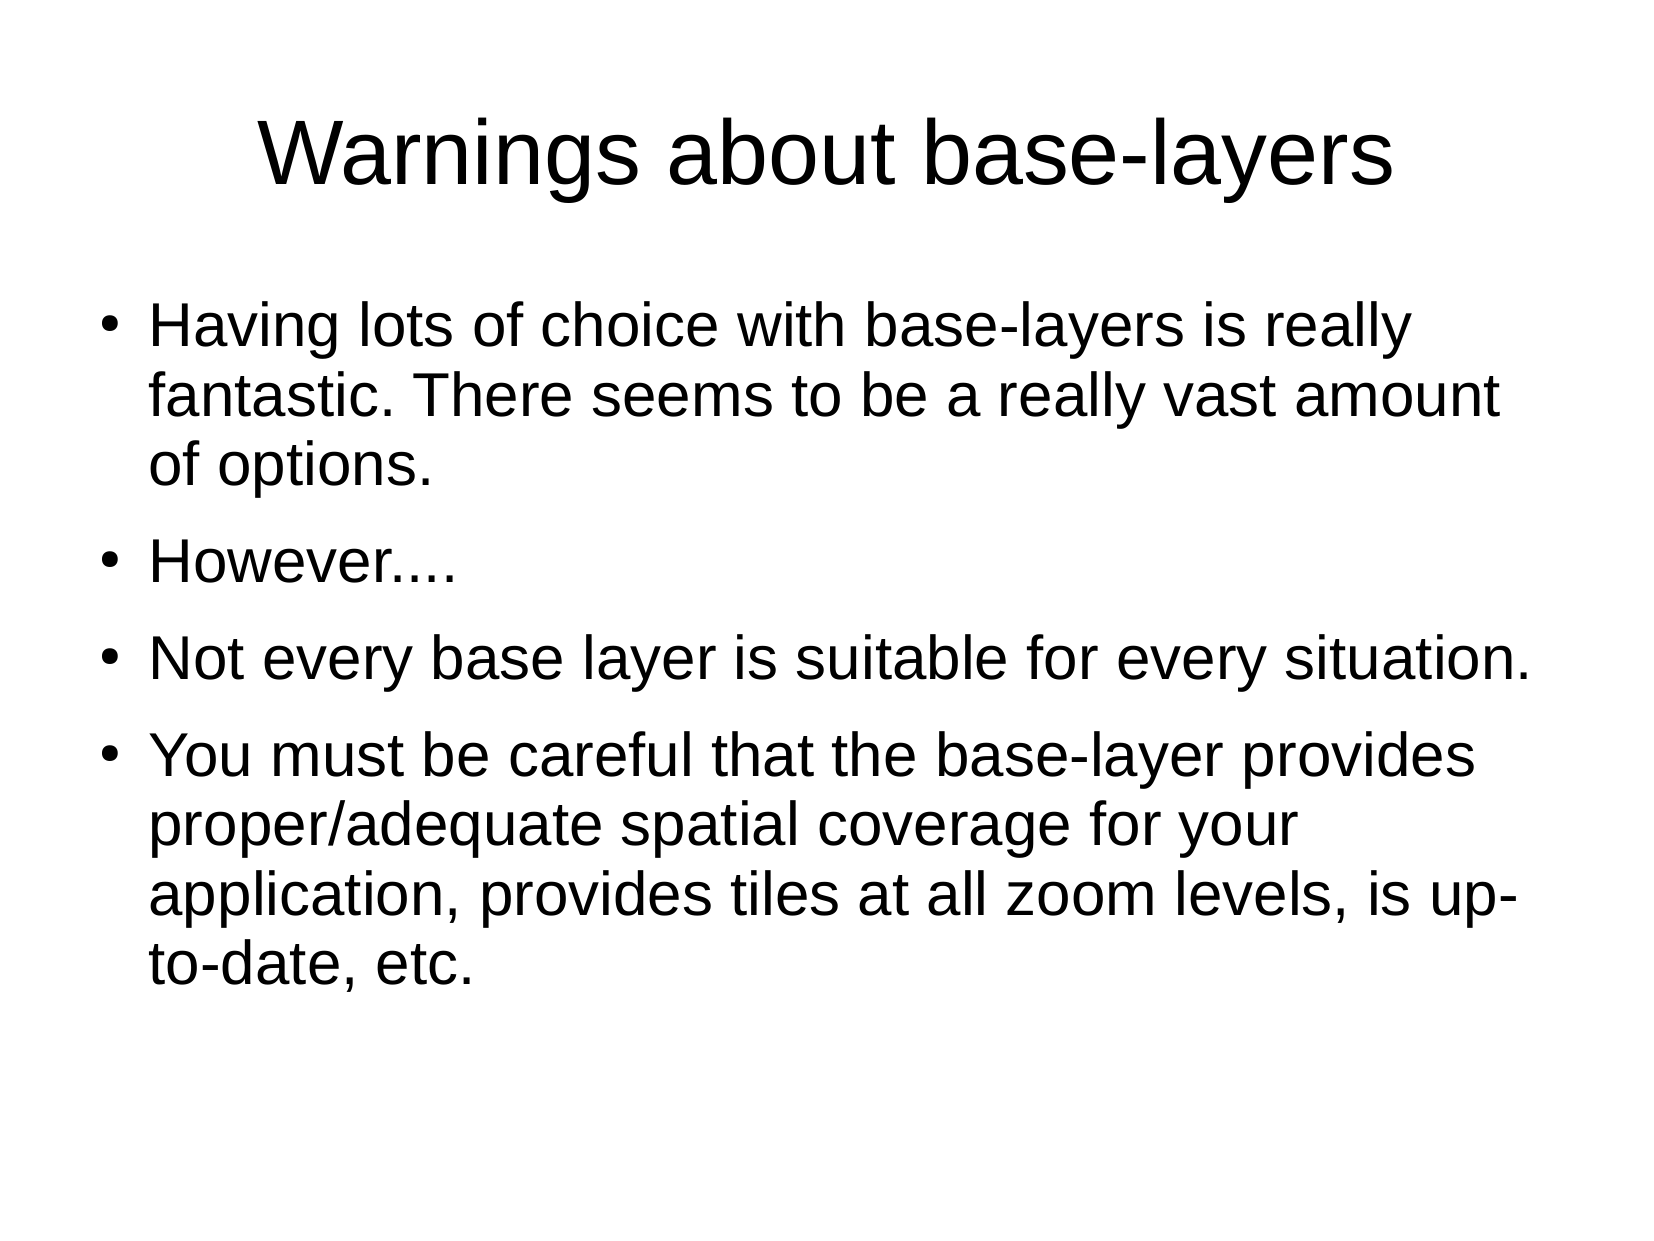

# Warnings about base-layers
Having lots of choice with base-layers is really fantastic. There seems to be a really vast amount of options.
However....
Not every base layer is suitable for every situation.
You must be careful that the base-layer provides proper/adequate spatial coverage for your application, provides tiles at all zoom levels, is up-to-date, etc.